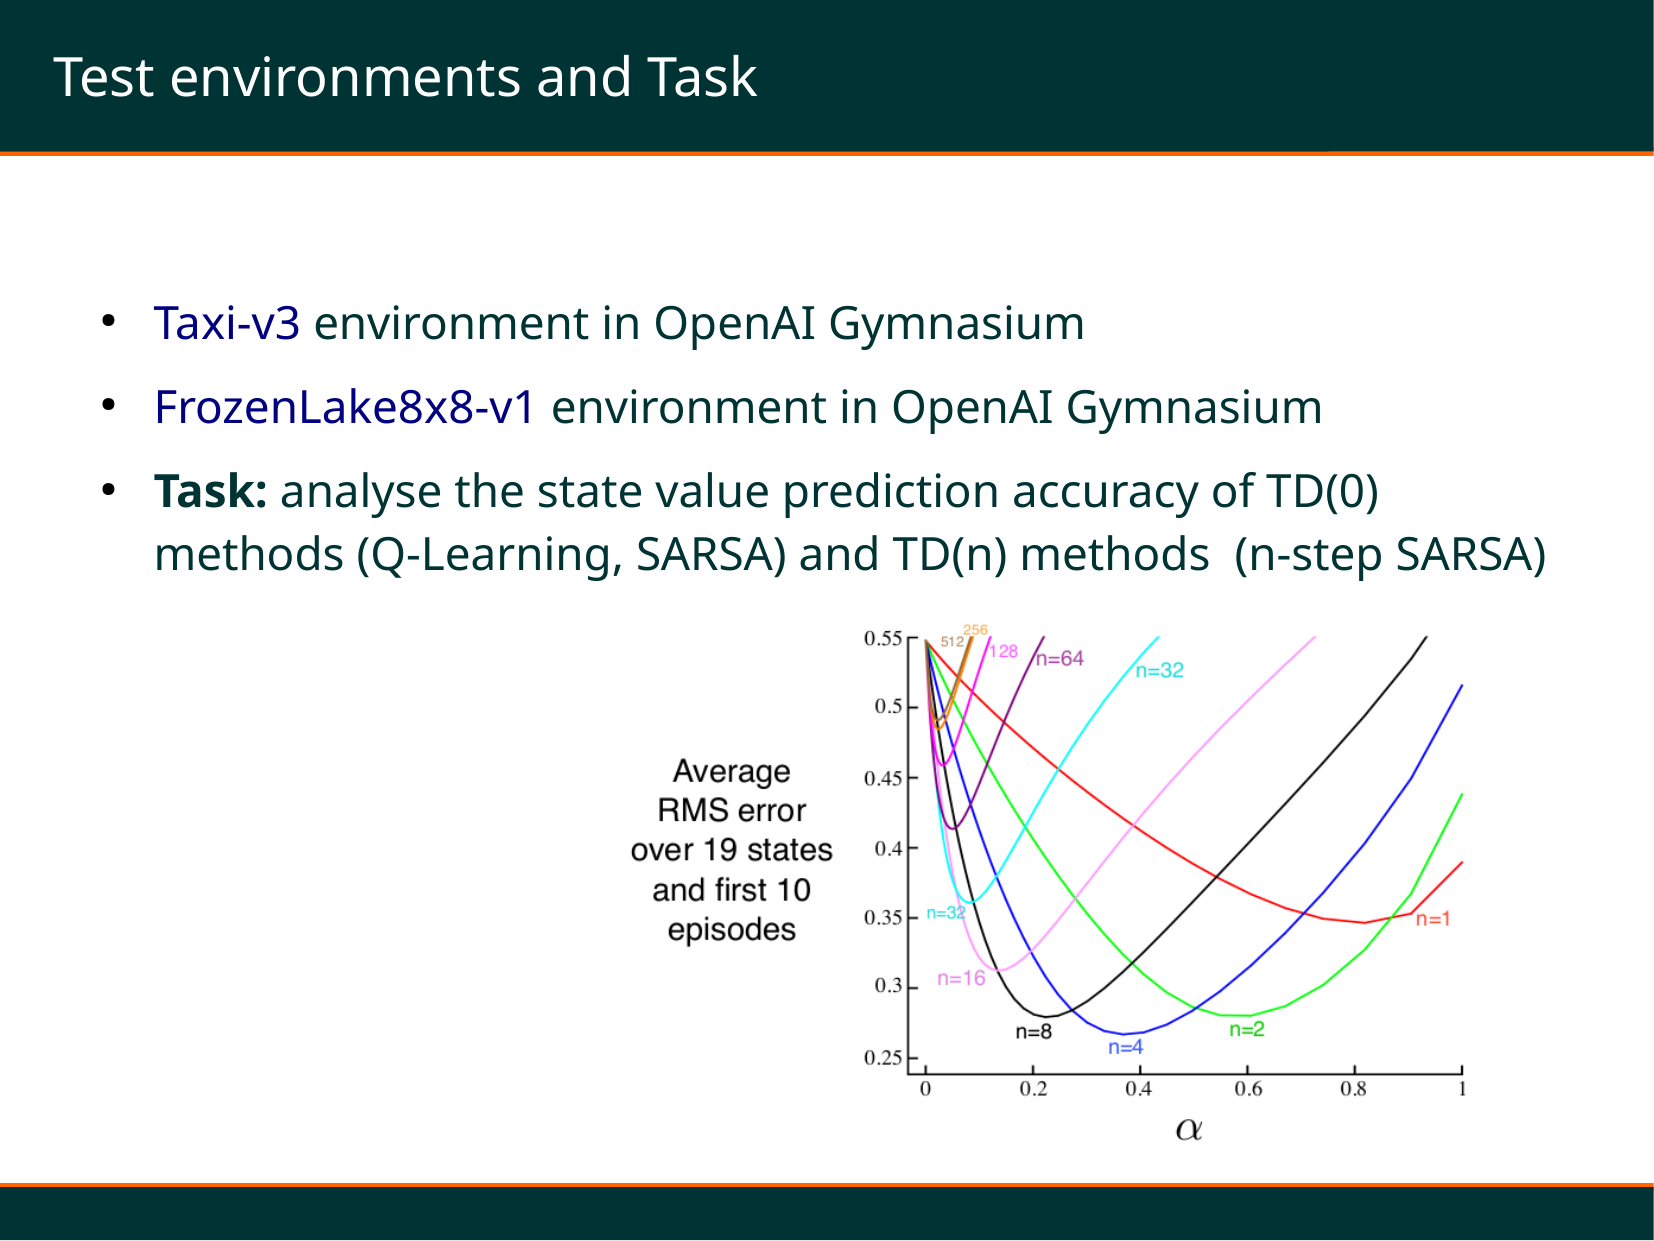

# Test environments and Task
Taxi-v3 environment in OpenAI Gymnasium
FrozenLake8x8-v1 environment in OpenAI Gymnasium
Task: analyse the state value prediction accuracy of TD(0) methods (Q-Learning, SARSA) and TD(n) methods (n-step SARSA)